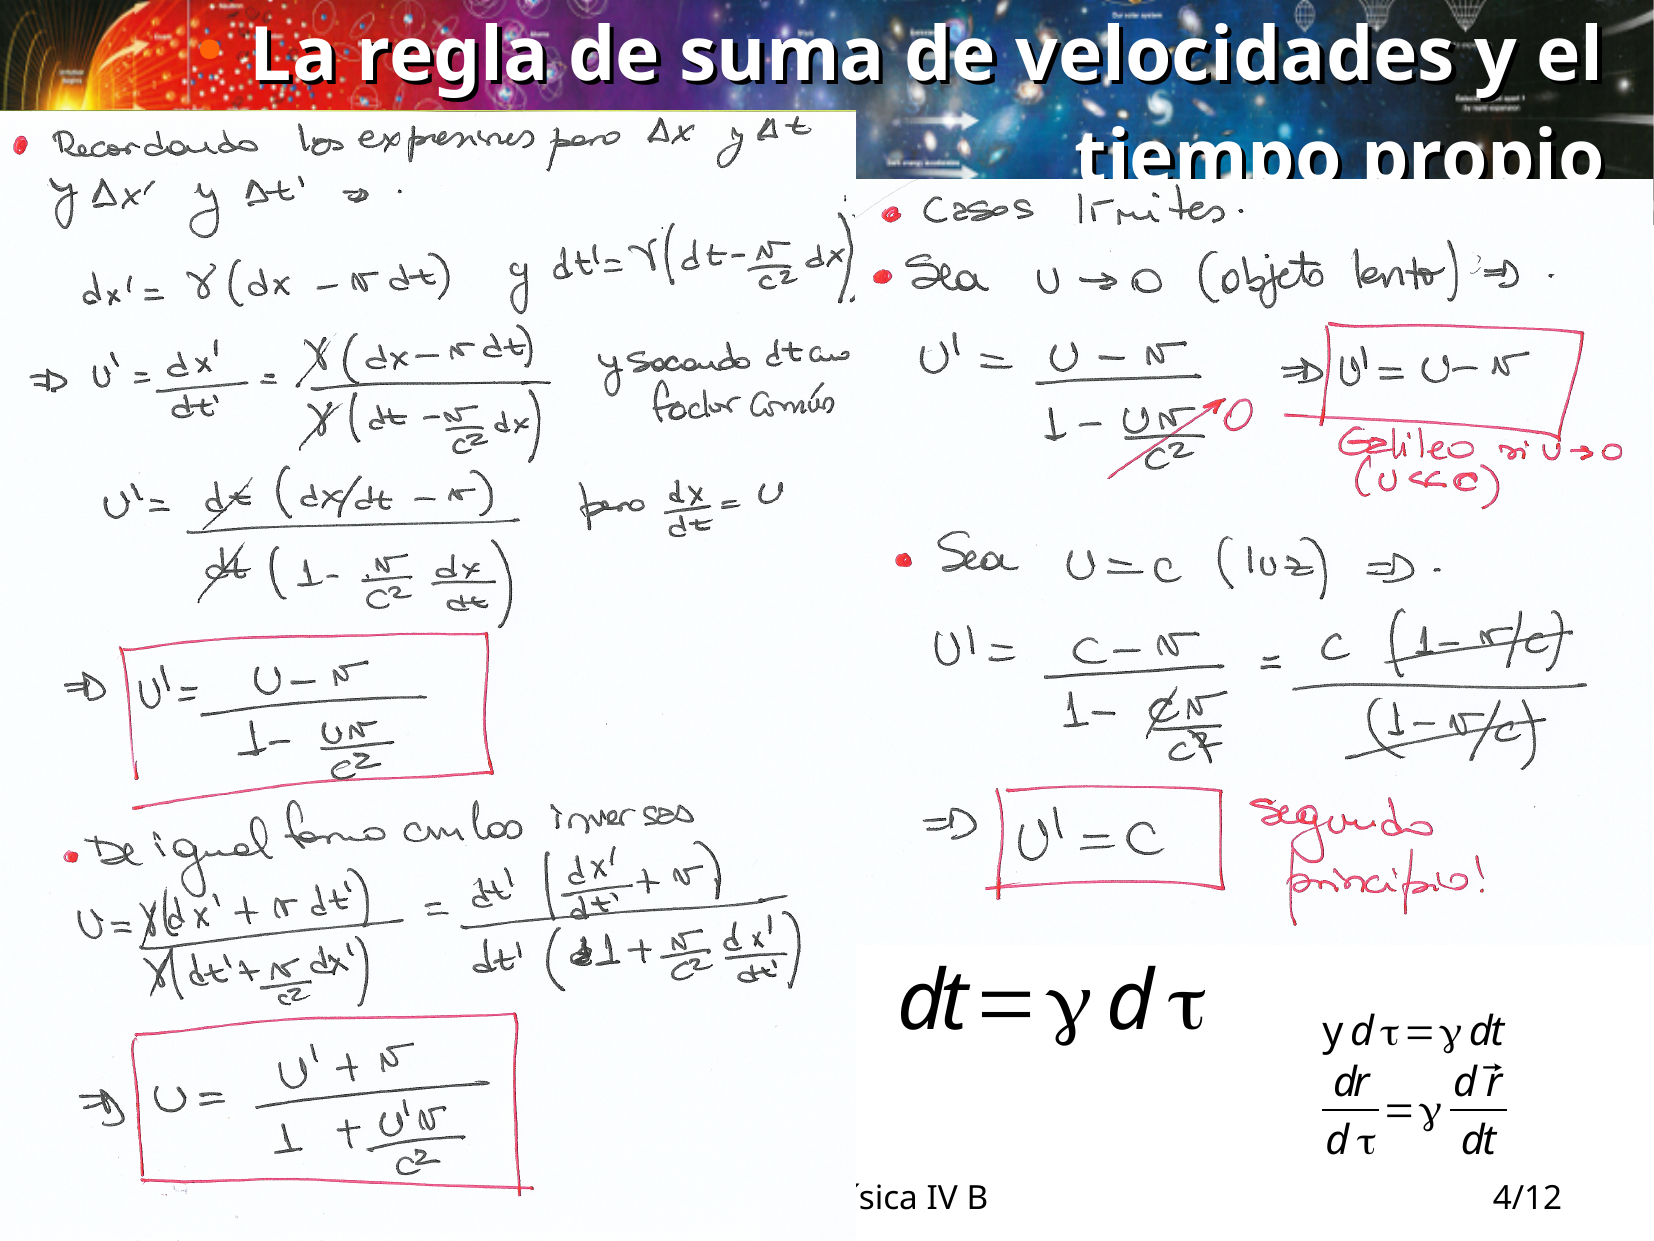

# La regla de suma de velocidades y el tiempo propio
H. Asorey - Física IV B
4